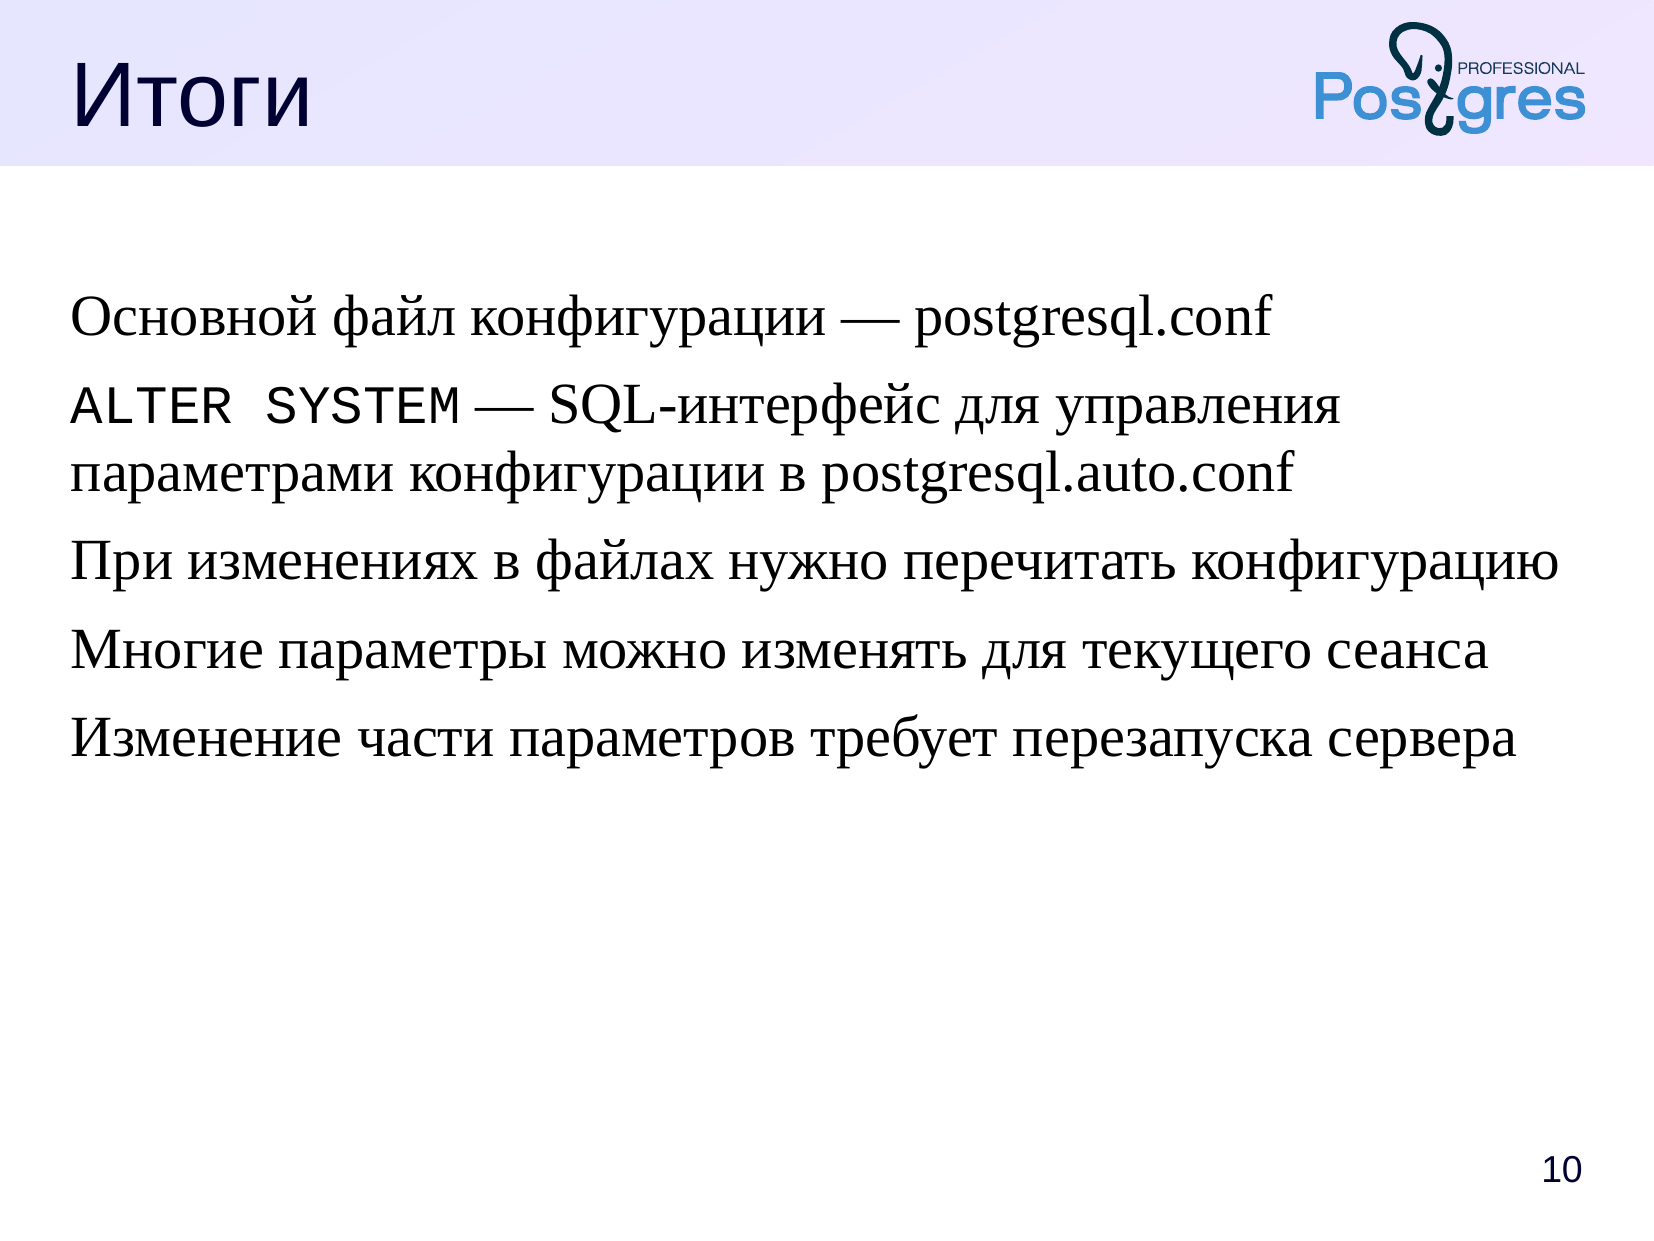

# Итоги
Основной файл конфигурации — postgresql.conf
ALTER SYSTEM — SQL-интерфейс для управления параметрами конфигурации в postgresql.auto.conf
При изменениях в файлах нужно перечитать конфигурацию
Многие параметры можно изменять для текущего сеанса
Изменение части параметров требует перезапуска сервера